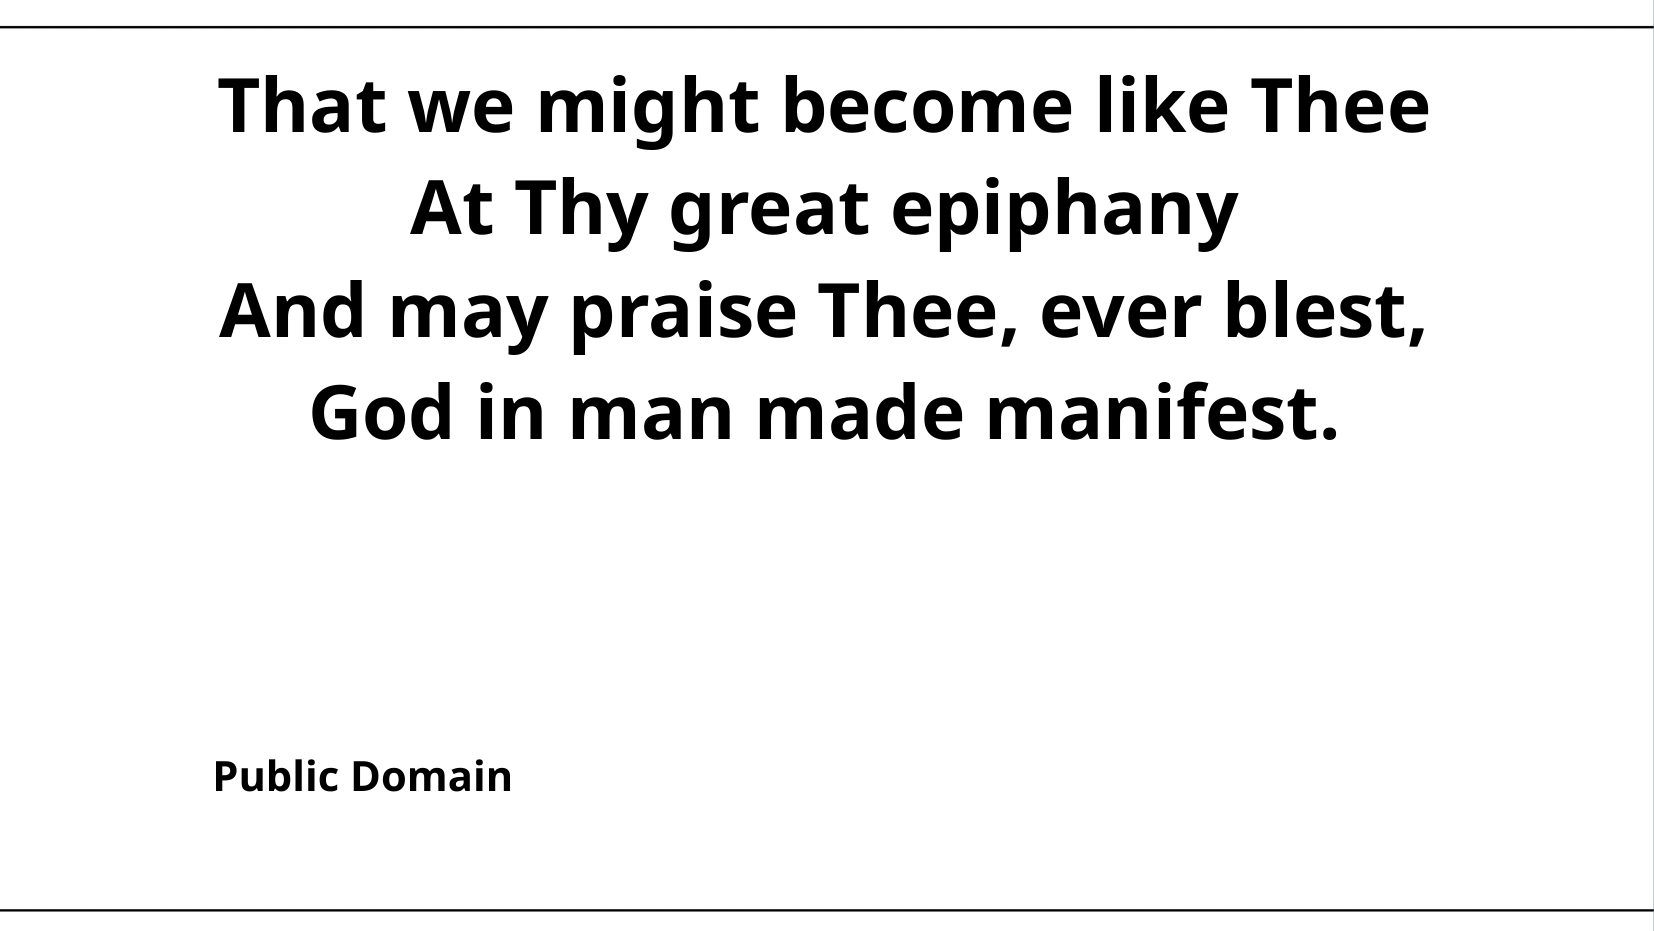

That we might become like Thee
At Thy great epiphany
And may praise Thee, ever blest,
God in man made manifest.
 Public Domain